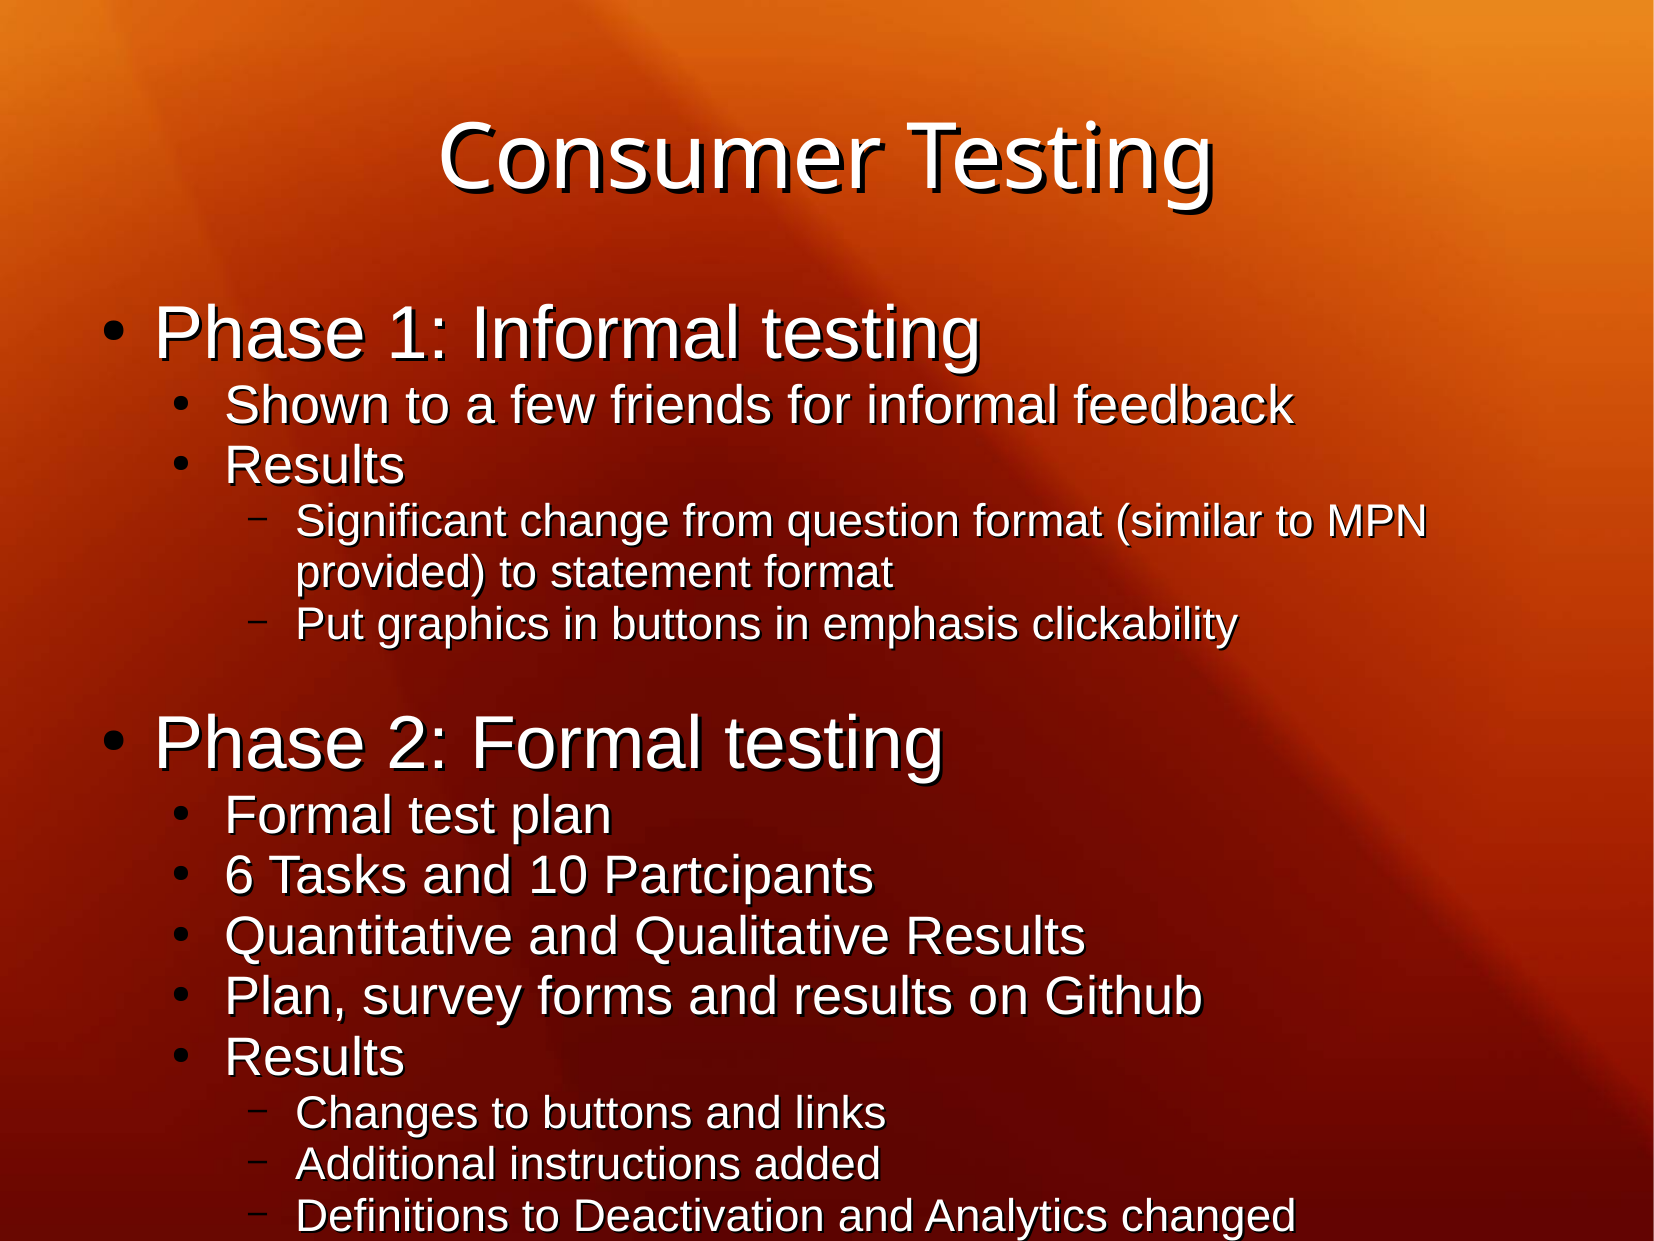

# Consumer Testing
Phase 1: Informal testing
Shown to a few friends for informal feedback
Results
Significant change from question format (similar to MPN provided) to statement format
Put graphics in buttons in emphasis clickability
Phase 2: Formal testing
Formal test plan
6 Tasks and 10 Partcipants
Quantitative and Qualitative Results
Plan, survey forms and results on Github
Results
Changes to buttons and links
Additional instructions added
Definitions to Deactivation and Analytics changed